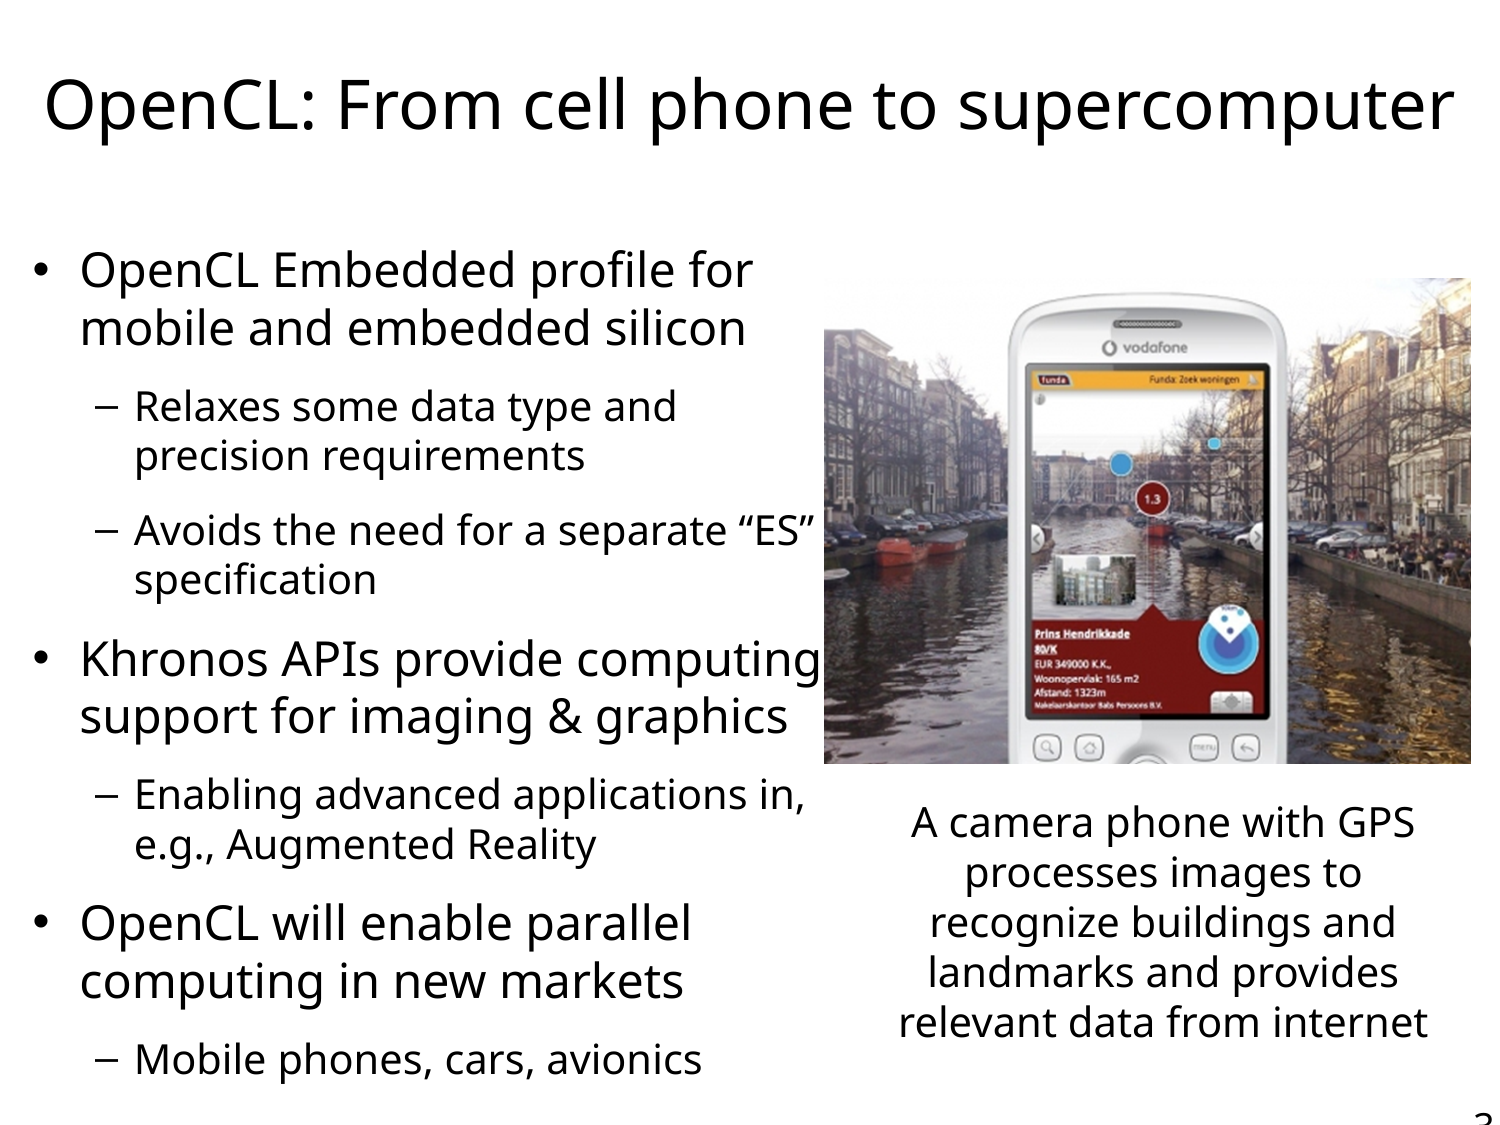

# OpenCL: From cell phone to supercomputer
OpenCL Embedded profile for mobile and embedded silicon
Relaxes some data type and precision requirements
Avoids the need for a separate “ES” specification
Khronos APIs provide computing support for imaging & graphics
Enabling advanced applications in, e.g., Augmented Reality
OpenCL will enable parallel computing in new markets
Mobile phones, cars, avionics
A camera phone with GPS processes images to recognize buildings and landmarks and provides relevant data from internet
36